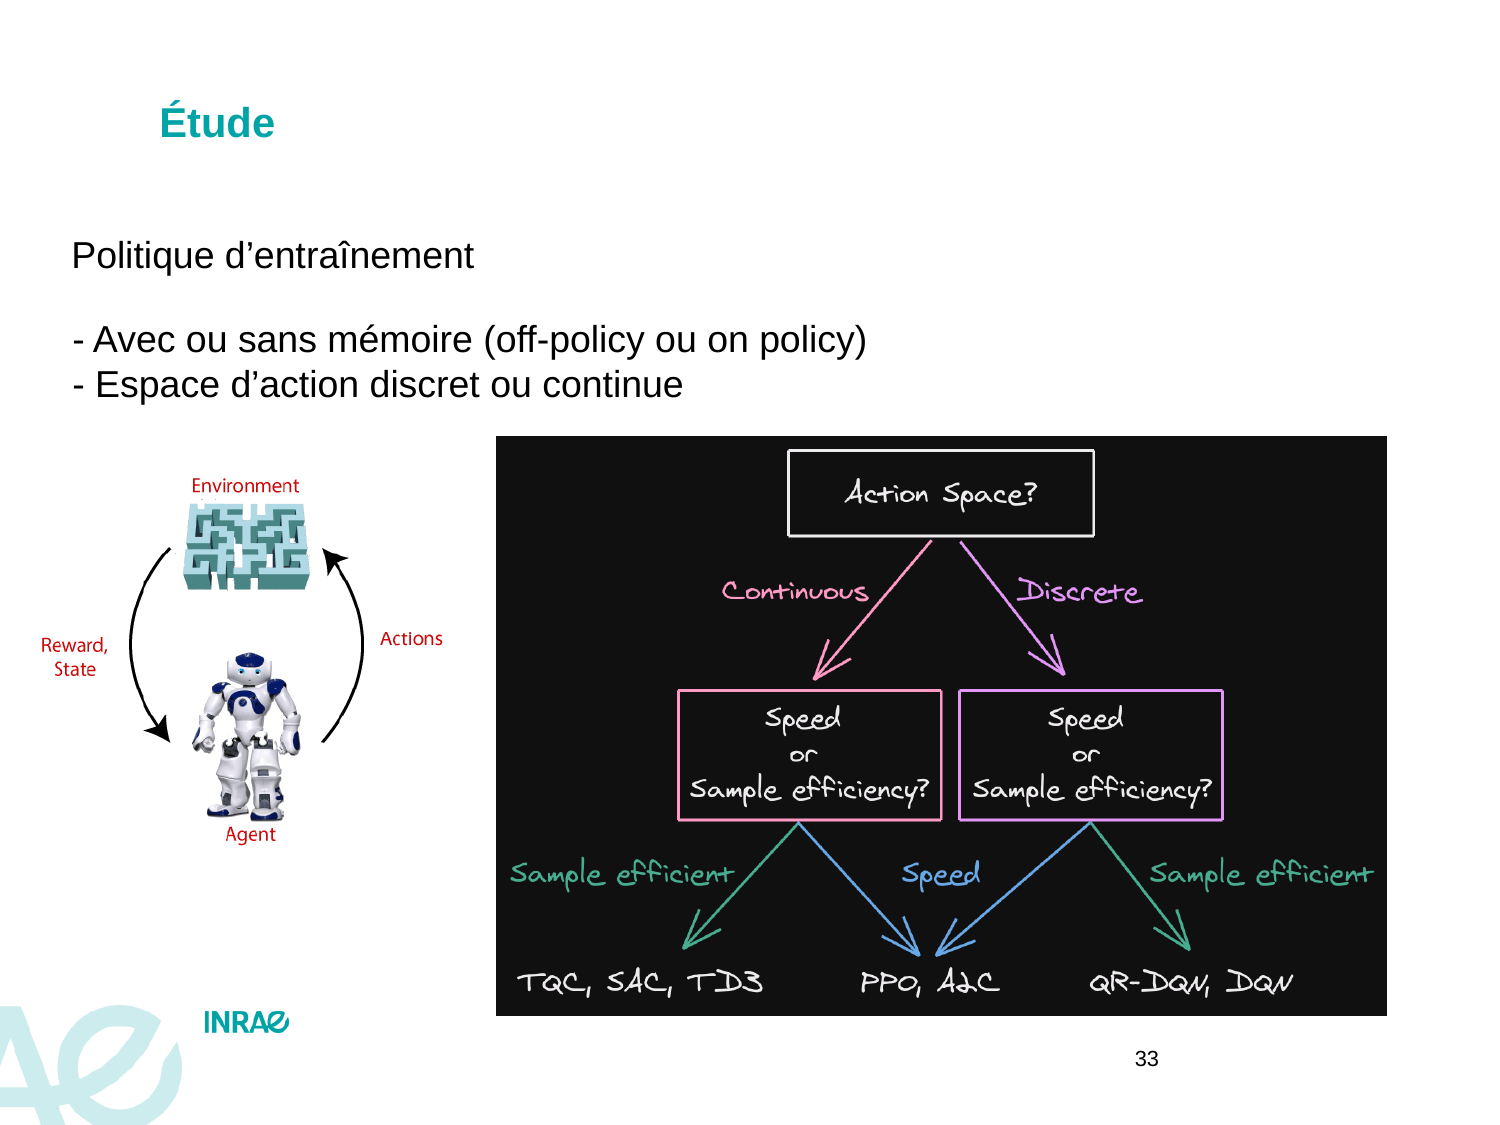

Étude
Politique d’entraînement
- Avec ou sans mémoire (off-policy ou on policy)
- Espace d’action discret ou continue